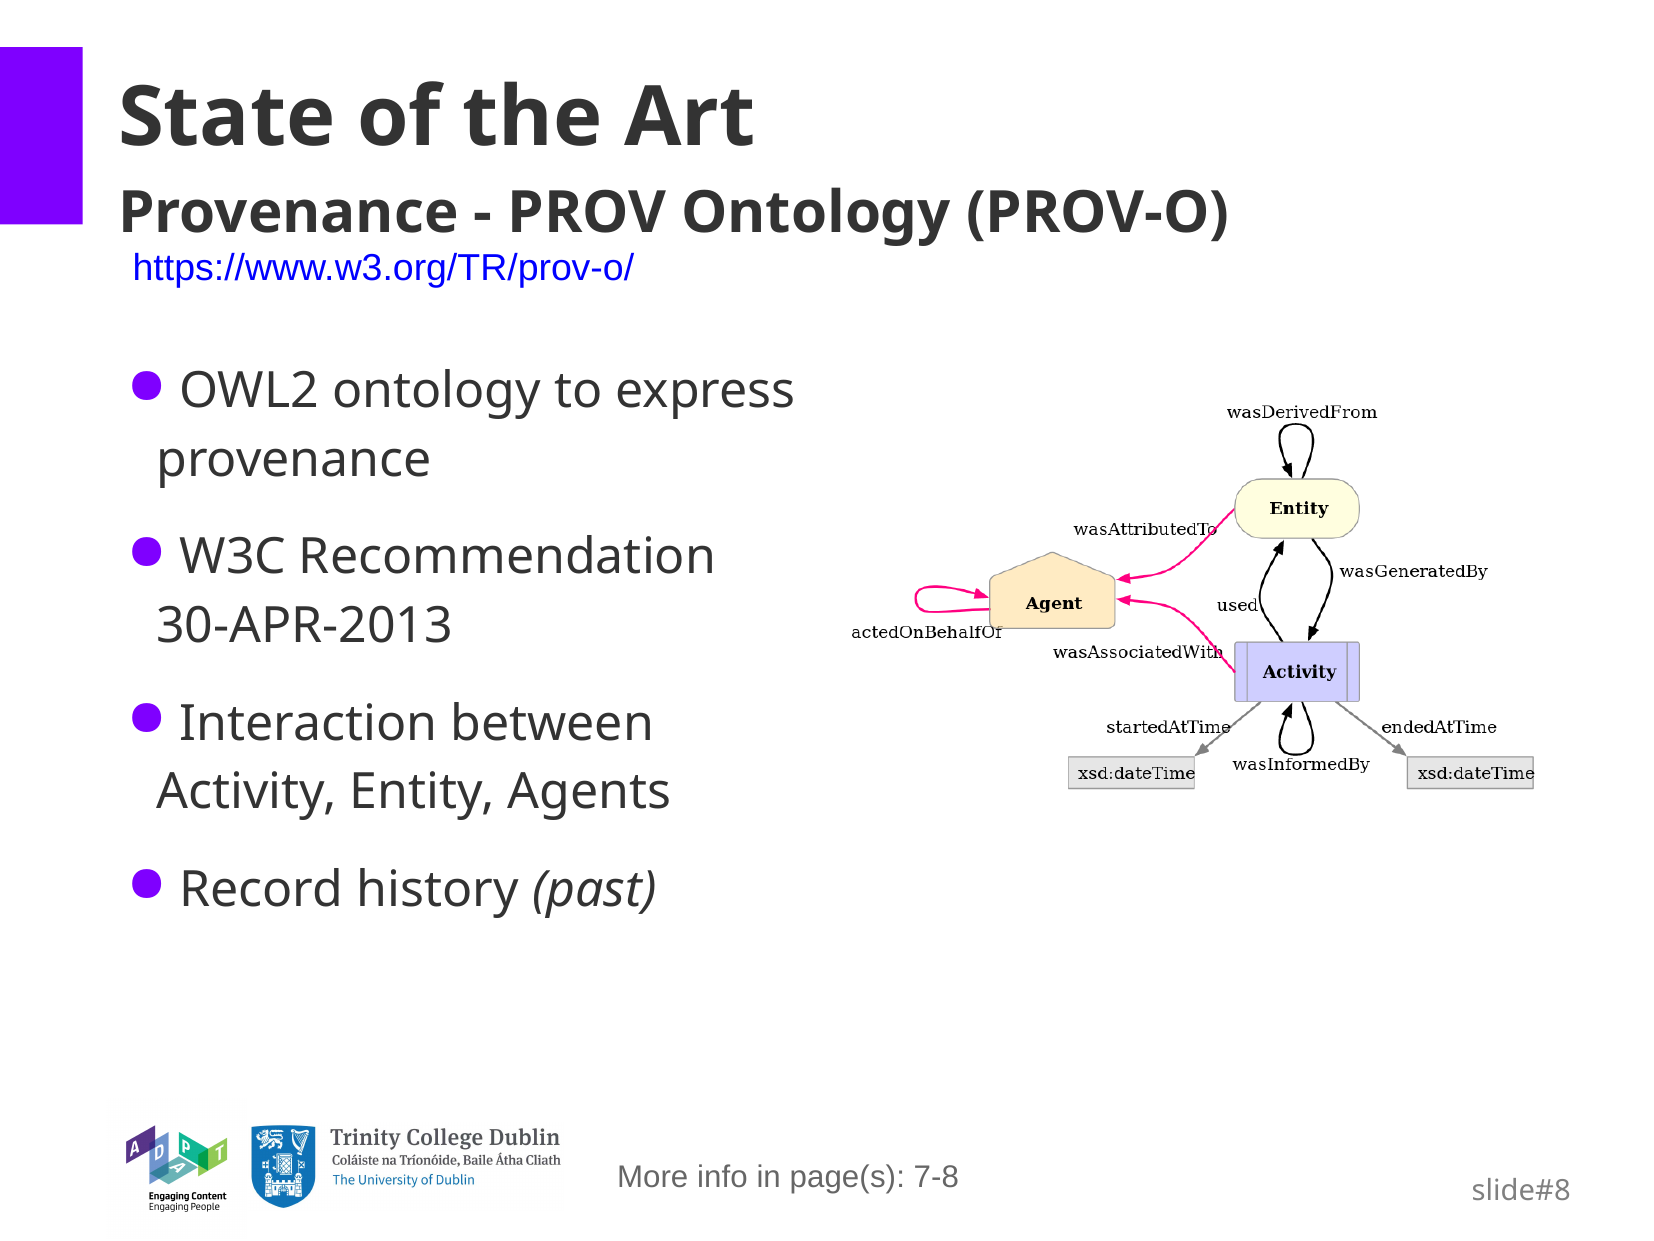

# State of the Art Provenance - PROV Ontology (PROV-O)
https://www.w3.org/TR/prov-o/
 OWL2 ontology to express provenance
 W3C Recommendation
30-APR-2013
 Interaction between Activity, Entity, Agents
 Record history (past)
8
More info in page(s): 7-8